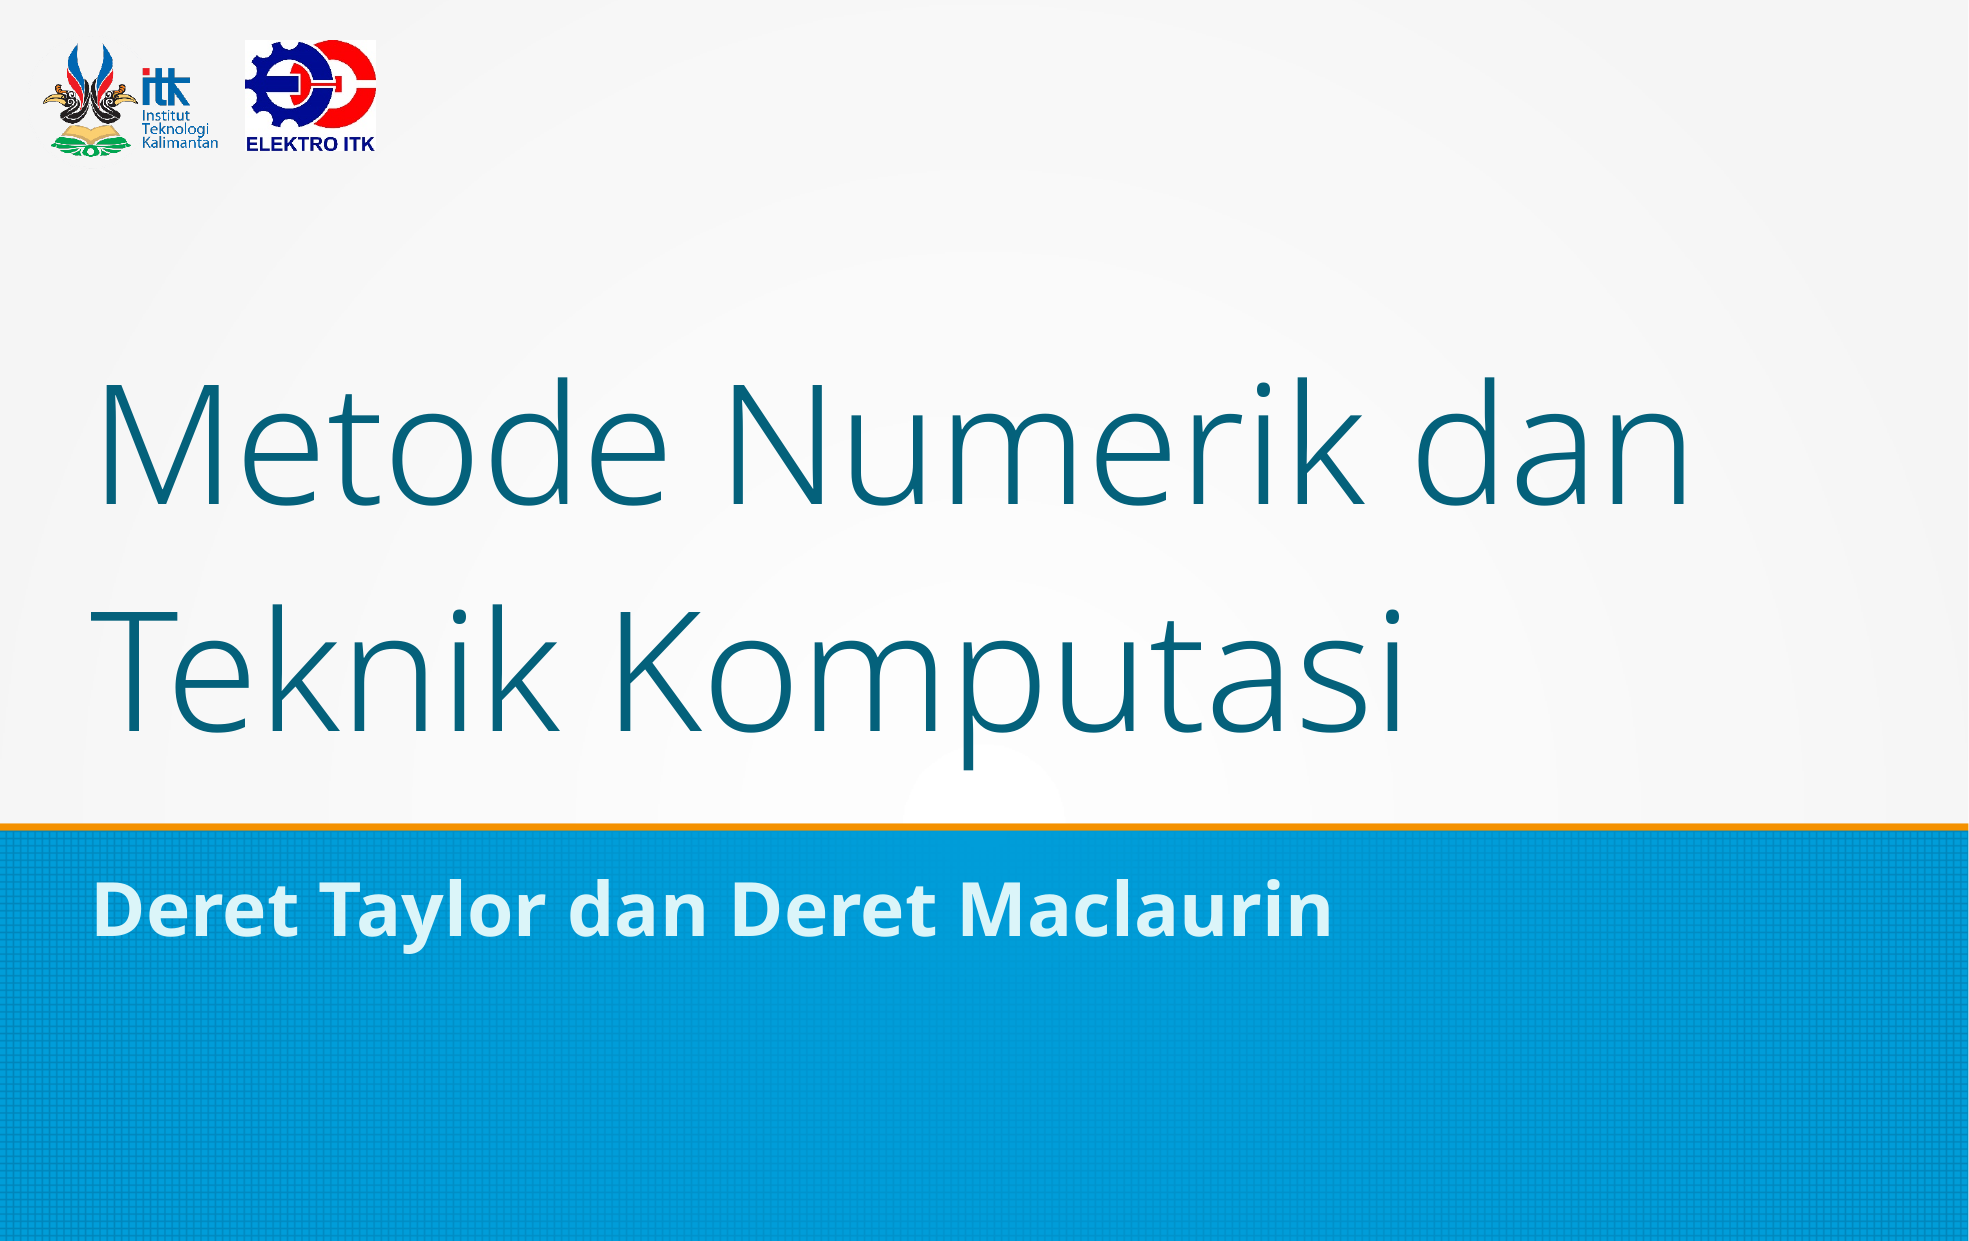

# Metode Numerik dan Teknik Komputasi
Deret Taylor dan Deret Maclaurin